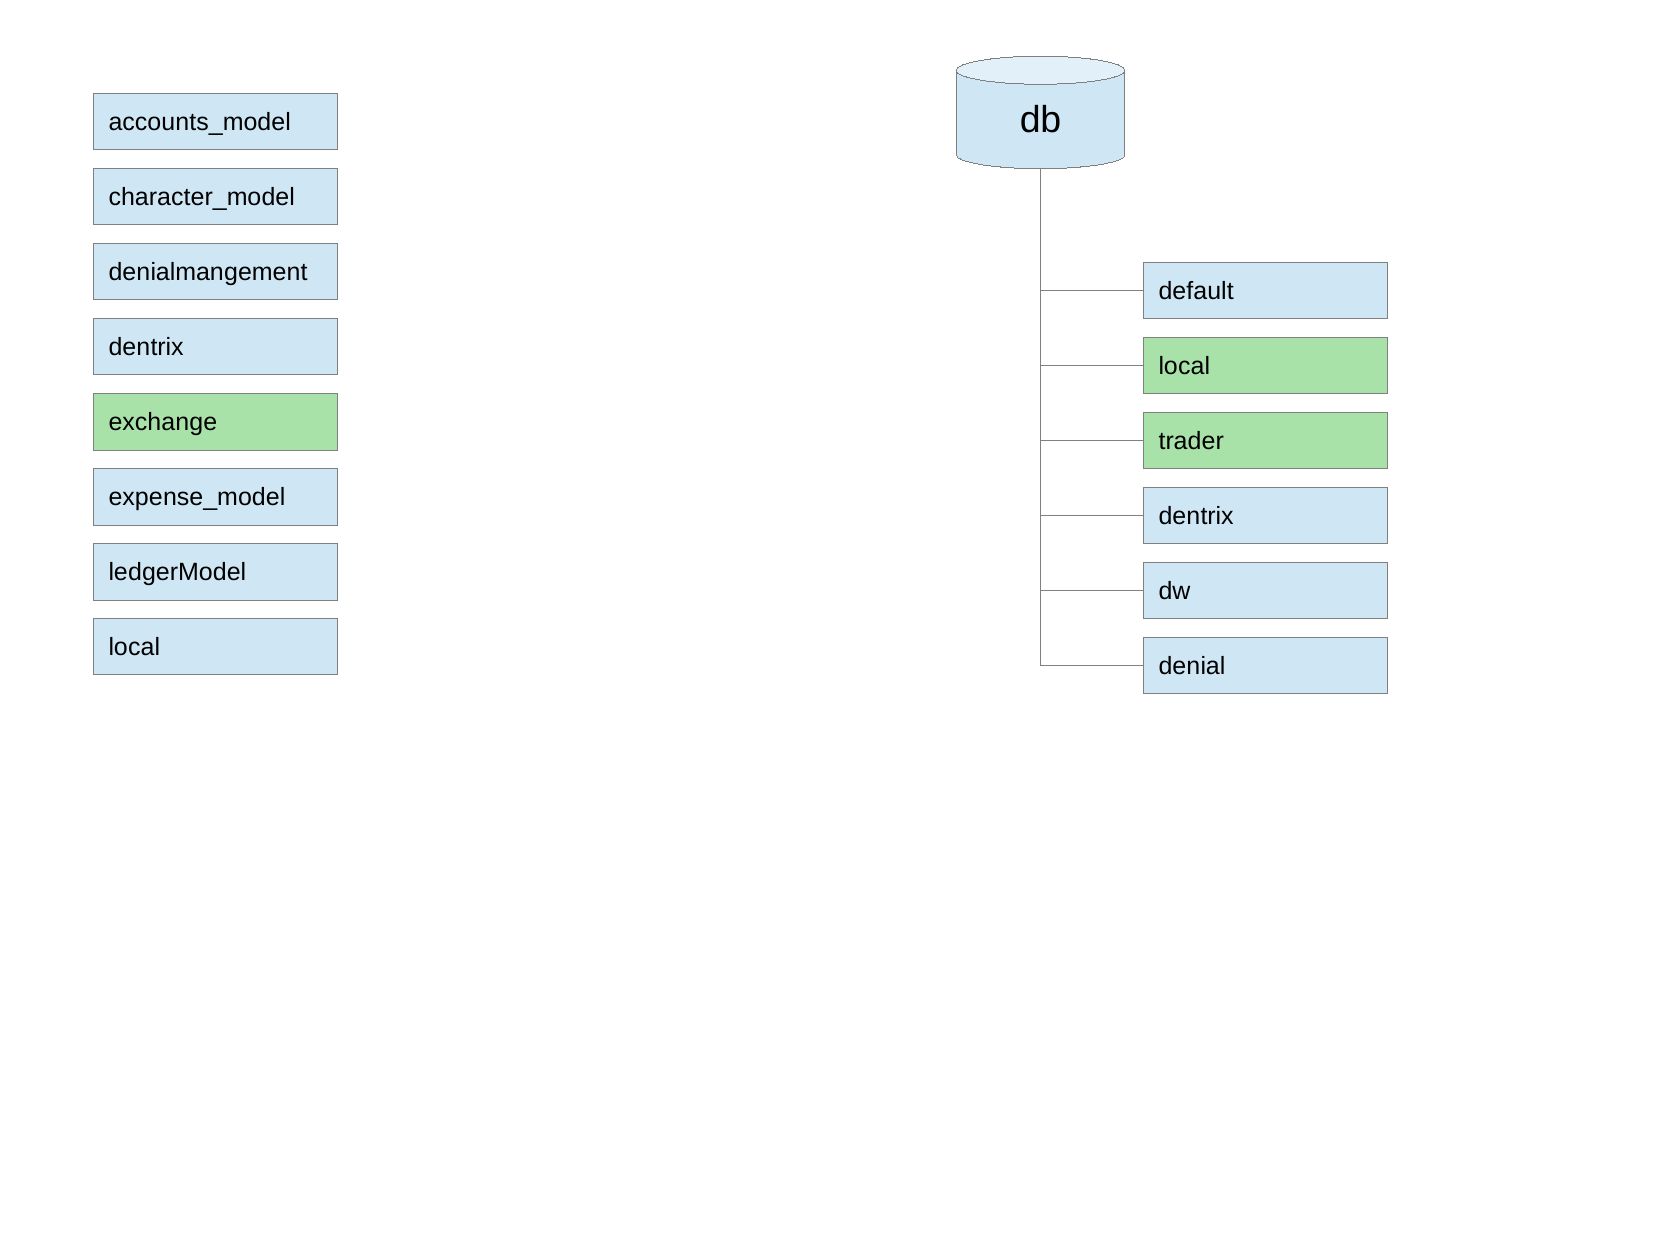

db
accounts_model
character_model
denialmangement
default
dentrix
local
exchange
trader
expense_model
dentrix
ledgerModel
dw
local
denial